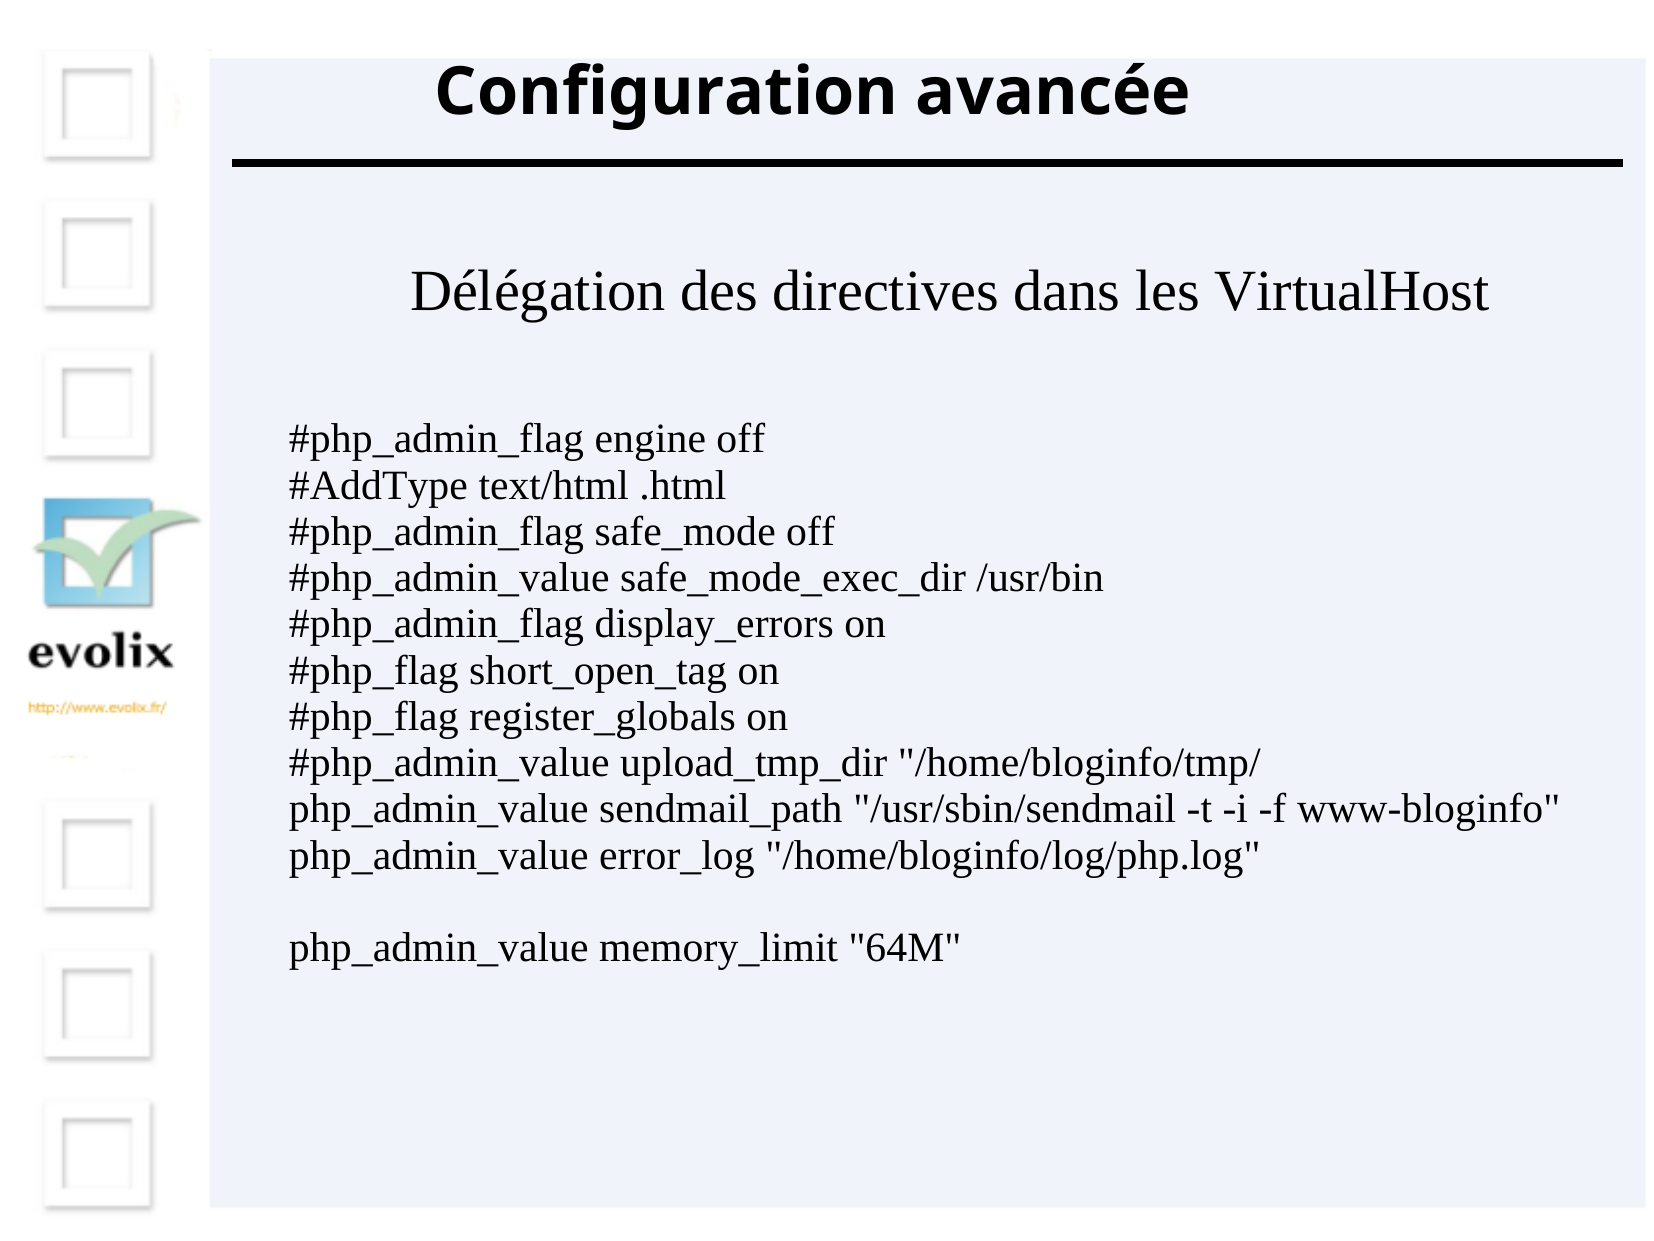

# Configuration avancée
Délégation des directives dans les VirtualHost
 #php_admin_flag engine off
 #AddType text/html .html
 #php_admin_flag safe_mode off
 #php_admin_value safe_mode_exec_dir /usr/bin
 #php_admin_flag display_errors on
 #php_flag short_open_tag on
 #php_flag register_globals on
 #php_admin_value upload_tmp_dir "/home/bloginfo/tmp/
 php_admin_value sendmail_path "/usr/sbin/sendmail -t -i -f www-bloginfo"
 php_admin_value error_log "/home/bloginfo/log/php.log"
 php_admin_value memory_limit "64M"